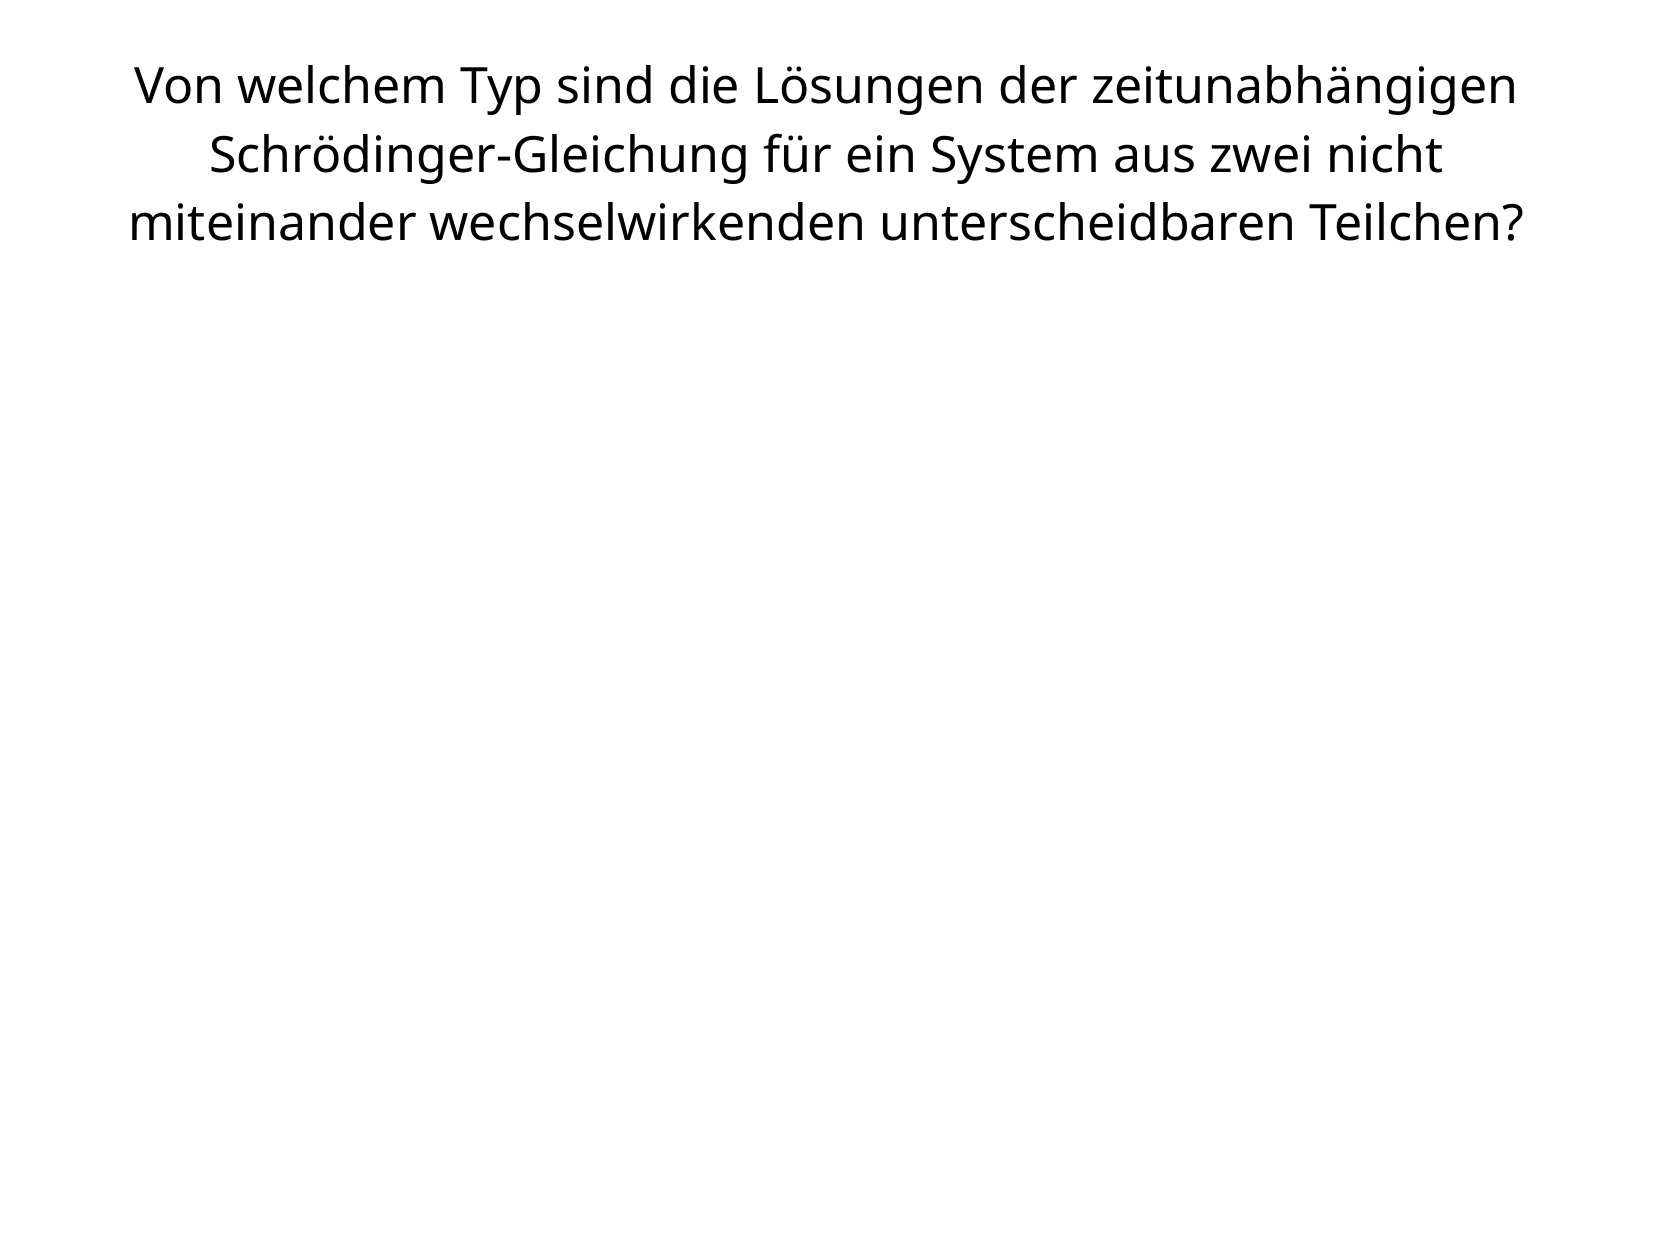

# Von welchem Typ sind die Lösungen der zeitunabhängigen Schrödinger-Gleichung für ein System aus zwei nicht miteinander wechselwirkenden unterscheidbaren Teilchen?